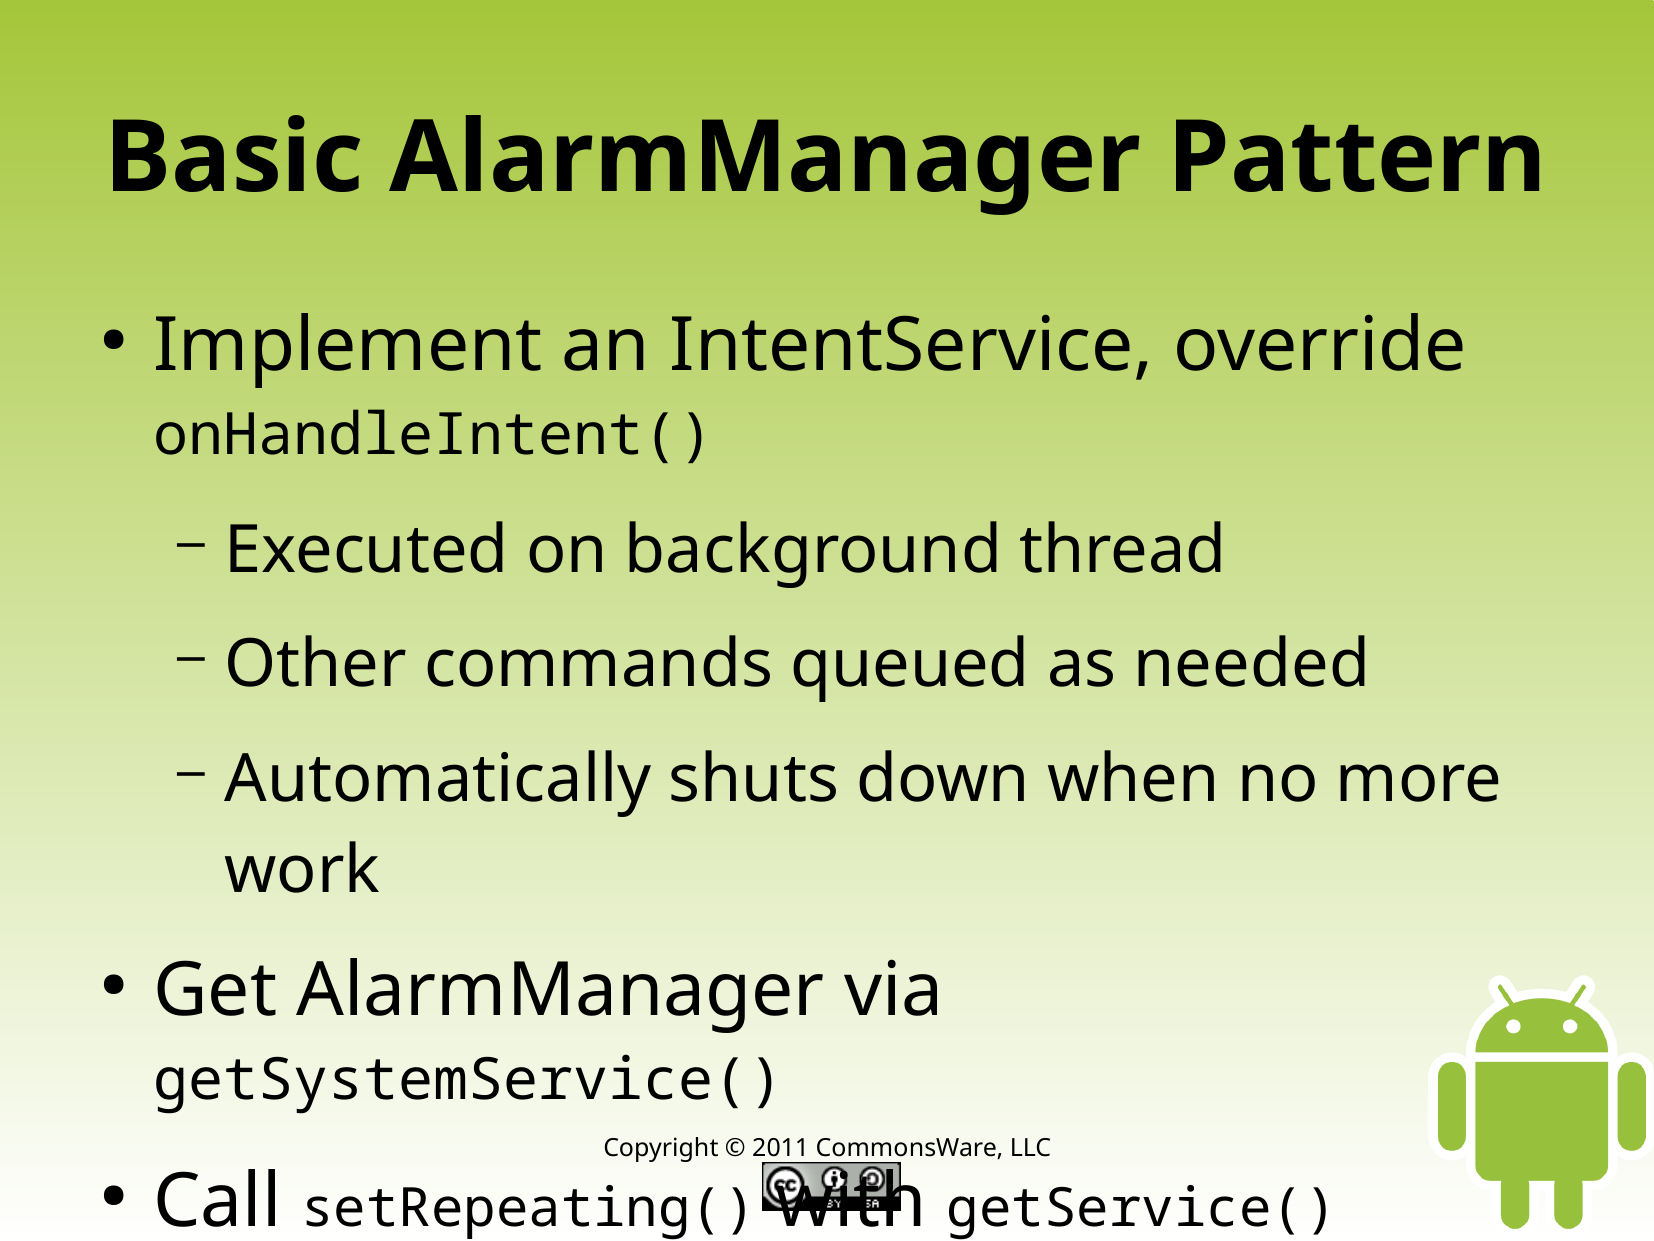

# Basic AlarmManager Pattern
Implement an IntentService, override onHandleIntent()
Executed on background thread
Other commands queued as needed
Automatically shuts down when no more work
Get AlarmManager via getSystemService()
Call setRepeating() with getService() PendingIntent to invoke the IntentService